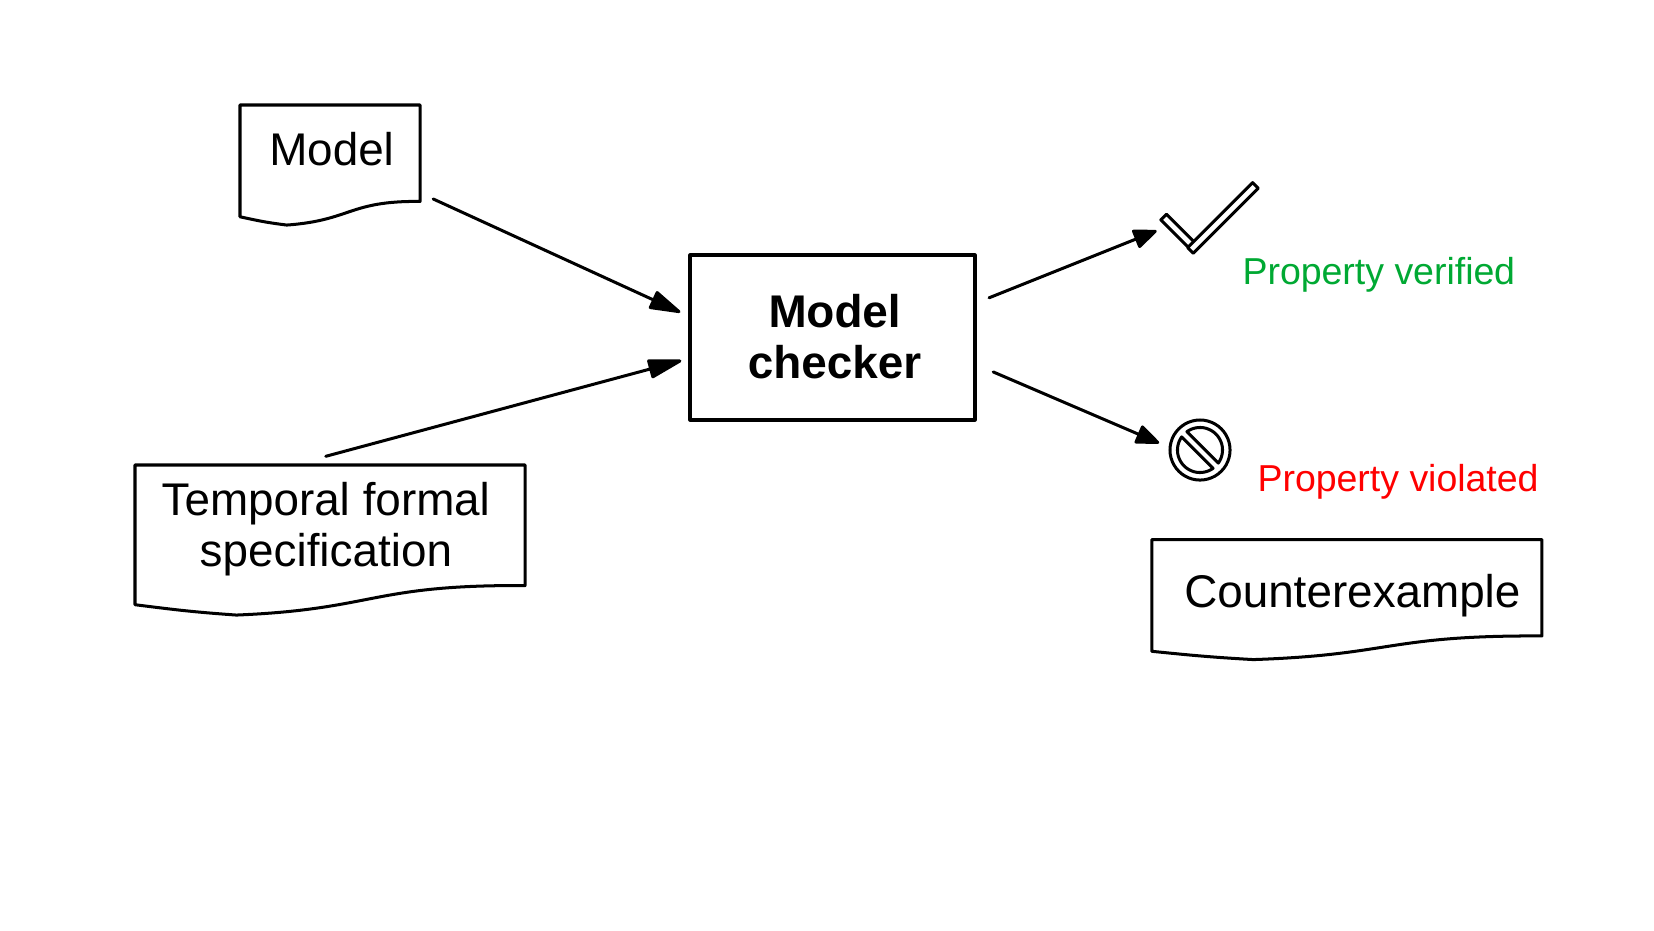

Model
Property verified
 Model checker
Property violated
Temporal formal specification
Counterexample